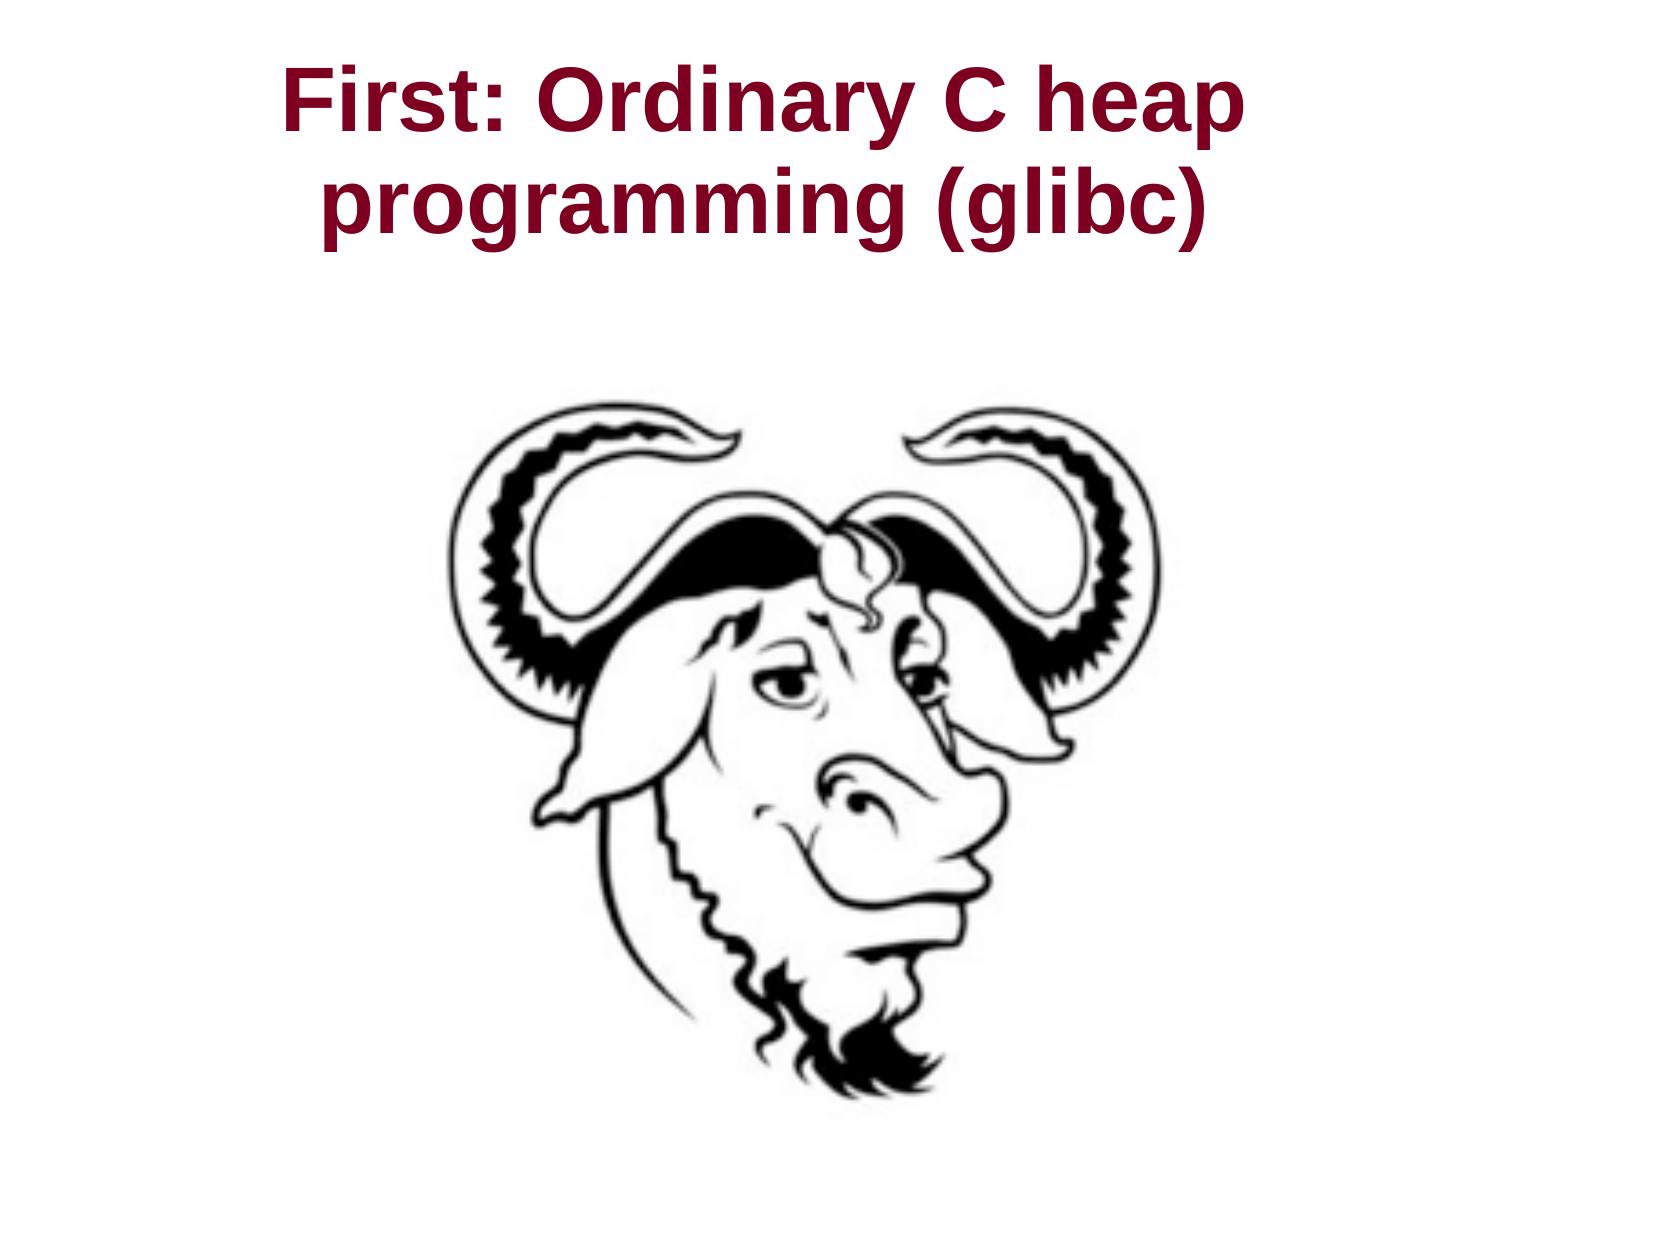

# First: Ordinary C heap programming (glibc)